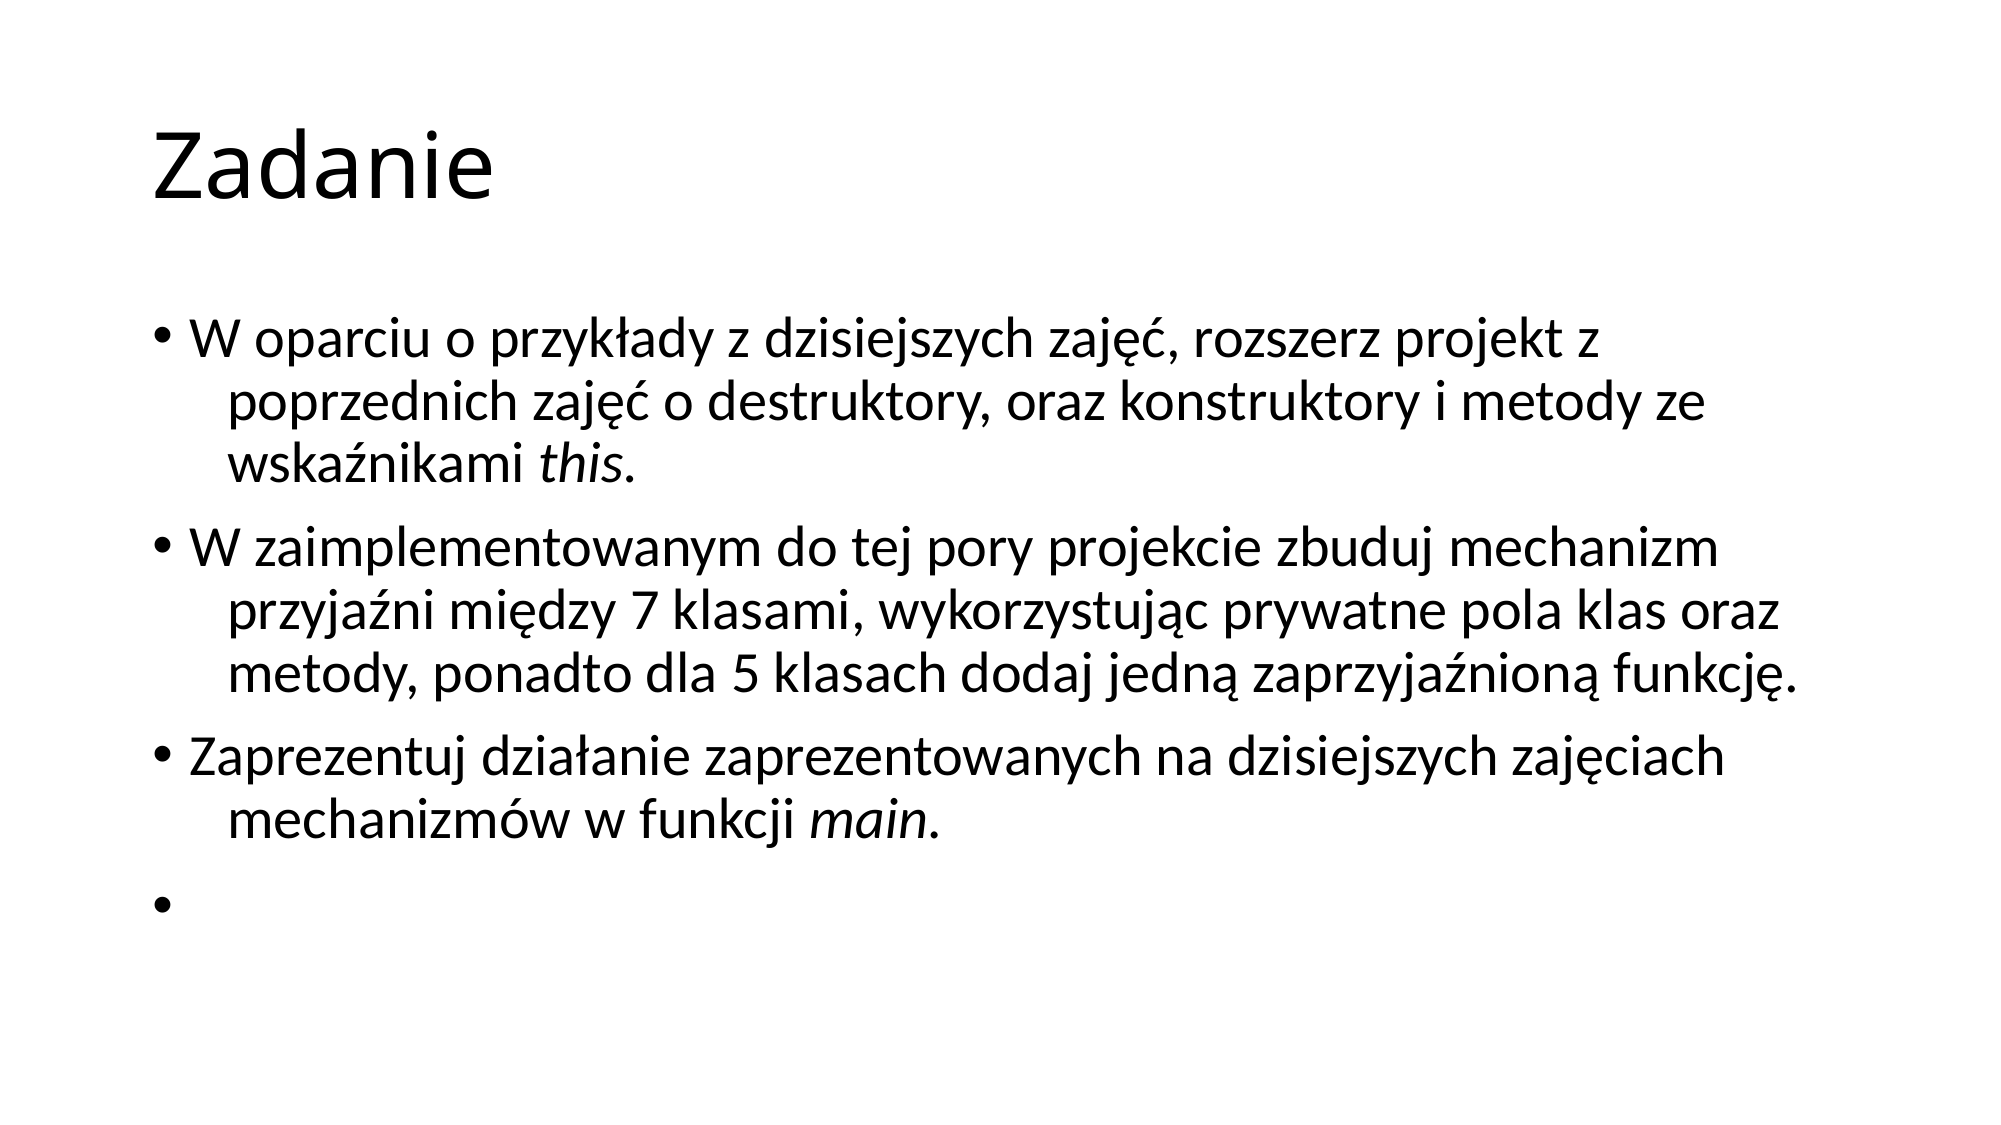

# Zadanie
W oparciu o przykłady z dzisiejszych zajęć, rozszerz projekt z poprzednich zajęć o destruktory, oraz konstruktory i metody ze wskaźnikami this.
W zaimplementowanym do tej pory projekcie zbuduj mechanizm przyjaźni między 7 klasami, wykorzystując prywatne pola klas oraz metody, ponadto dla 5 klasach dodaj jedną zaprzyjaźnioną funkcję.
Zaprezentuj działanie zaprezentowanych na dzisiejszych zajęciach mechanizmów w funkcji main.